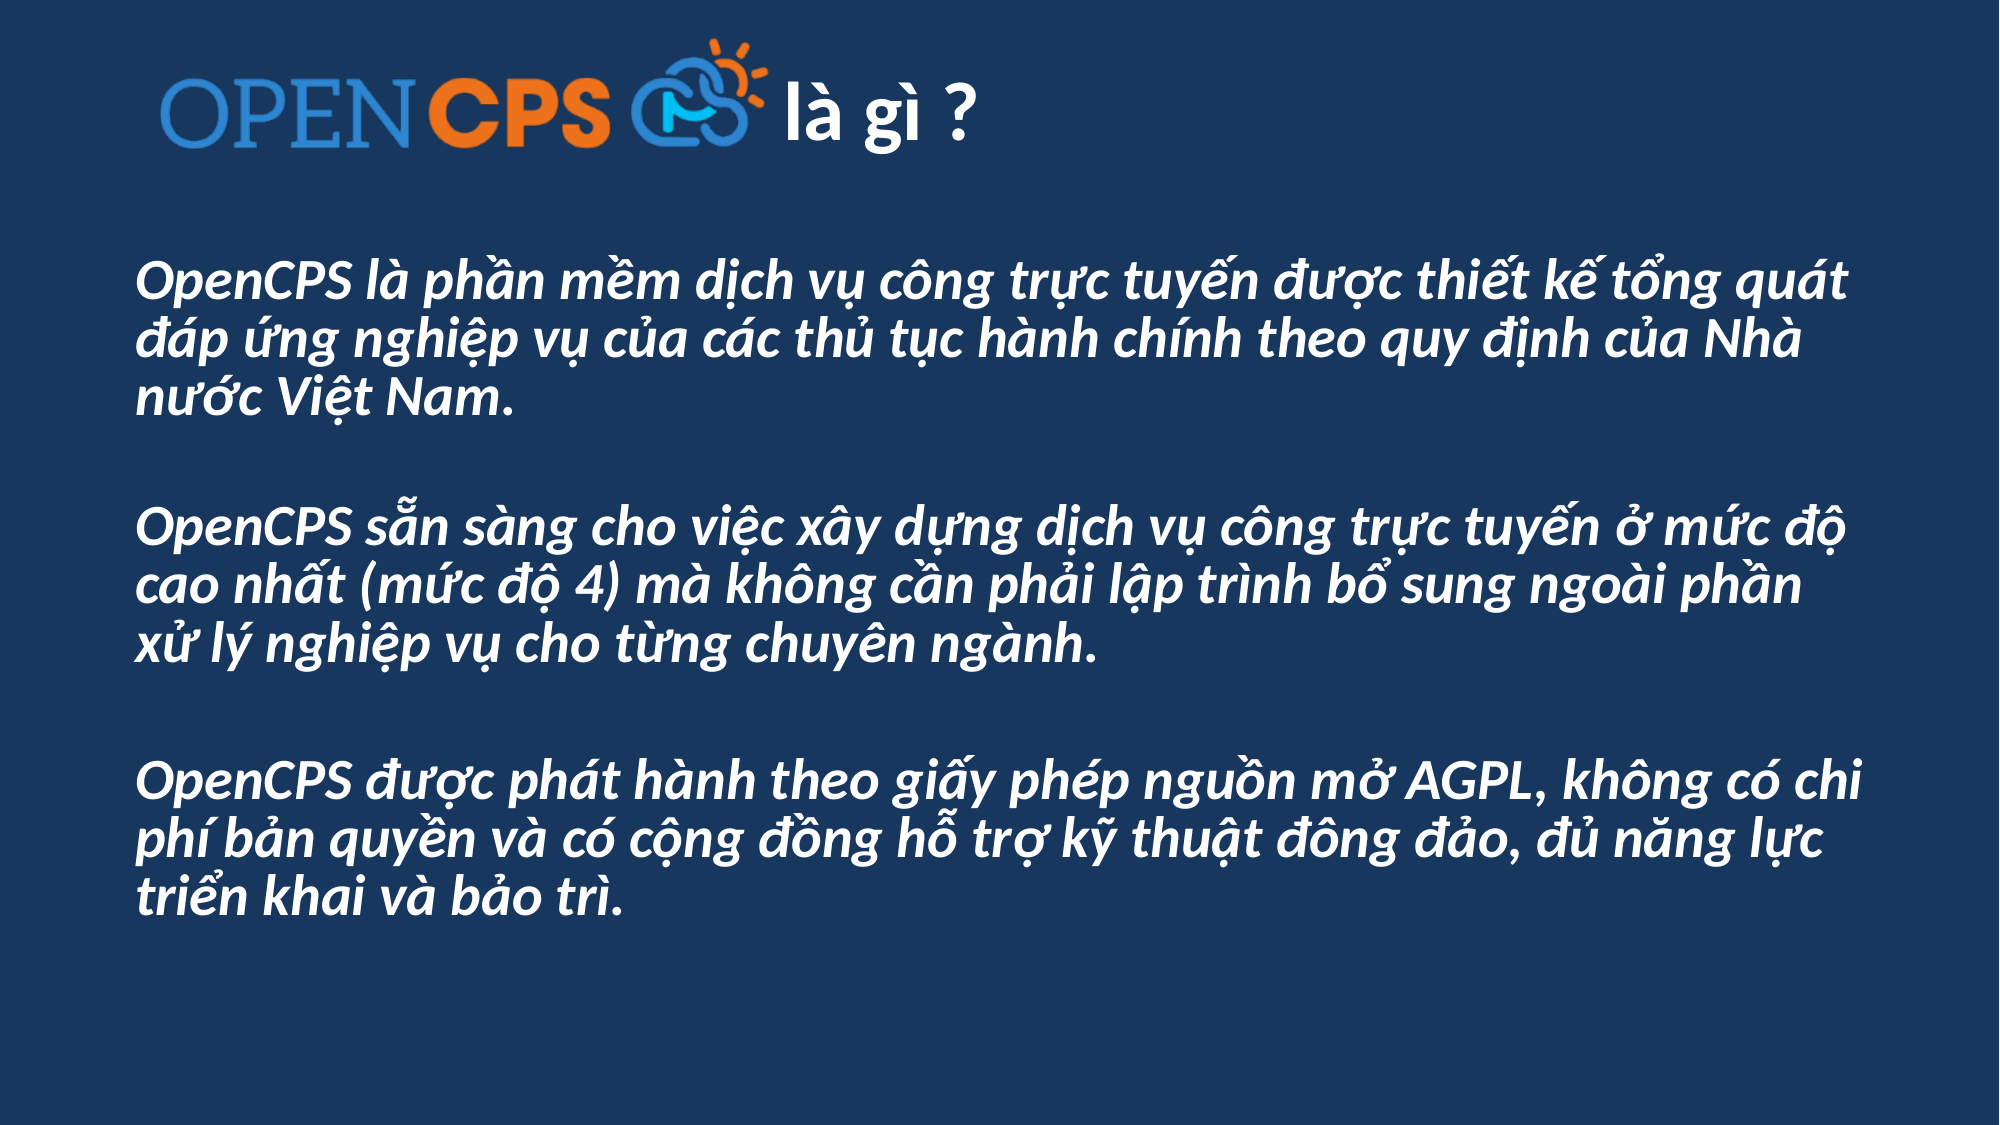

là gì ?
OpenCPS là phần mềm dịch vụ công trực tuyến được thiết kế tổng quát đáp ứng nghiệp vụ của các thủ tục hành chính theo quy định của Nhà nước Việt Nam.
OpenCPS sẵn sàng cho việc xây dựng dịch vụ công trực tuyến ở mức độ cao nhất (mức độ 4) mà không cần phải lập trình bổ sung ngoài phần xử lý nghiệp vụ cho từng chuyên ngành.
OpenCPS được phát hành theo giấy phép nguồn mở AGPL, không có chi phí bản quyền và có cộng đồng hỗ trợ kỹ thuật đông đảo, đủ năng lực triển khai và bảo trì.